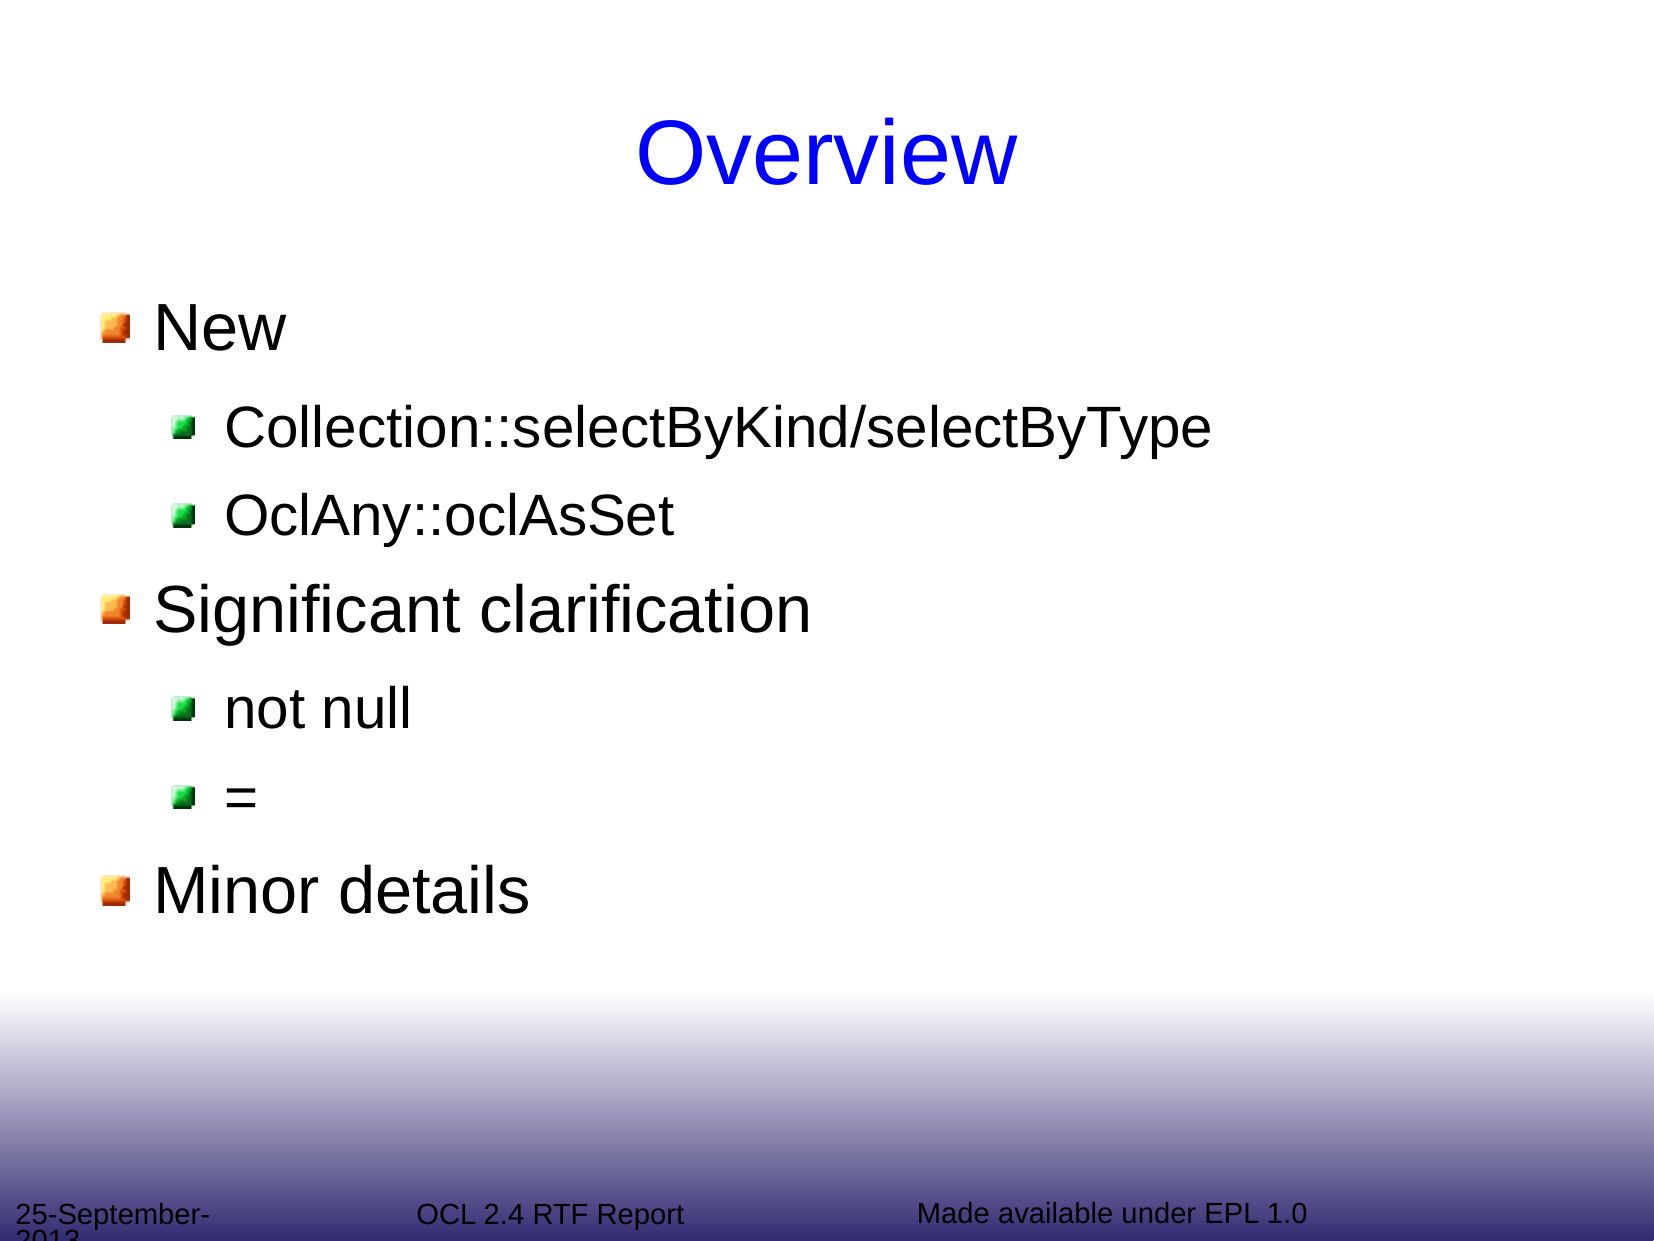

# Overview
New
Collection::selectByKind/selectByType
OclAny::oclAsSet
Significant clarification
not null
=
Minor details
25-September-2013
OCL 2.4 RTF Report